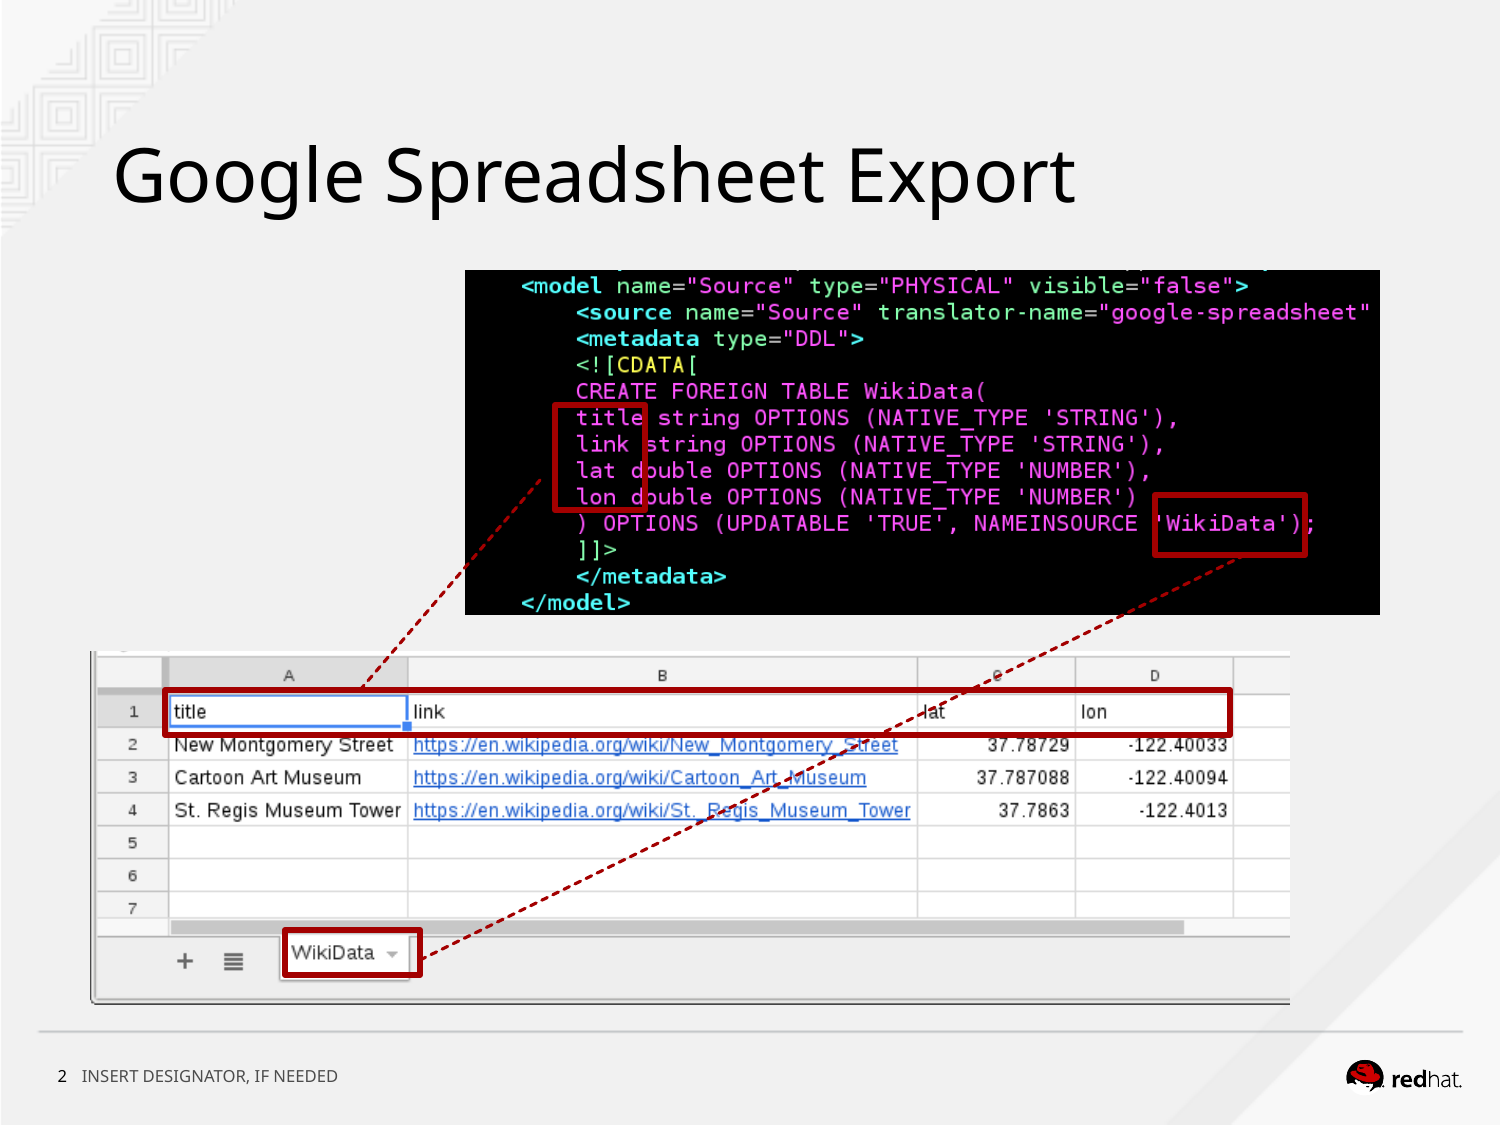

# Google Spreadsheet Export
2
INSERT DESIGNATOR, IF NEEDED